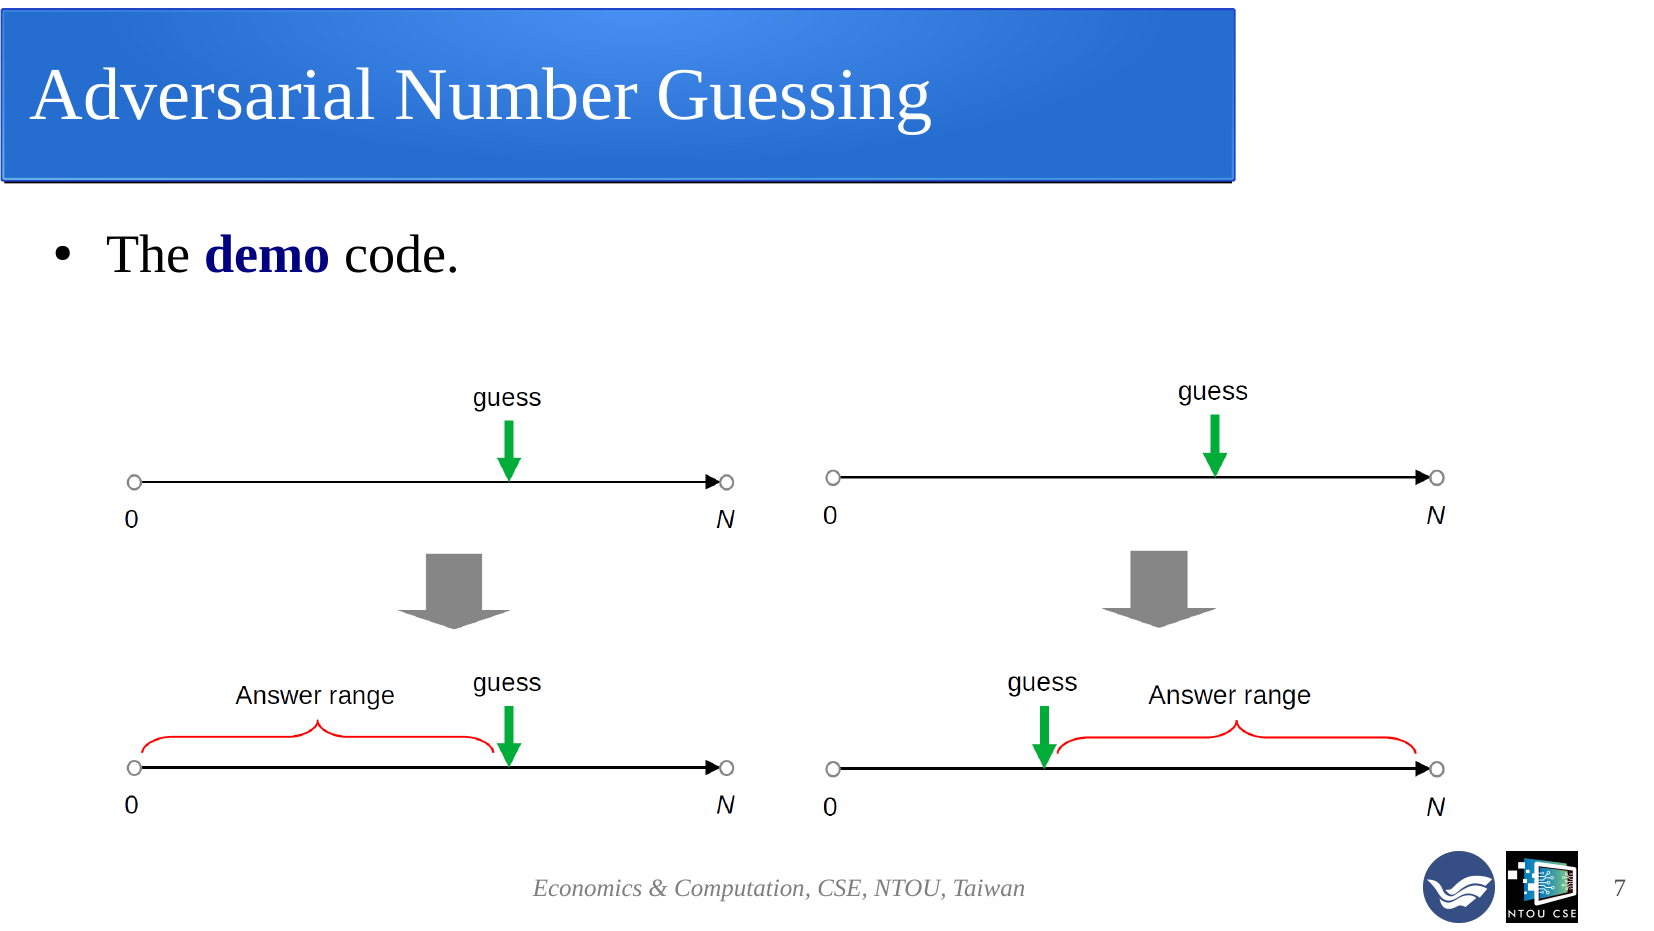

# Adversarial Number Guessing
The demo code.
Economics & Computation, CSE, NTOU, Taiwan
7